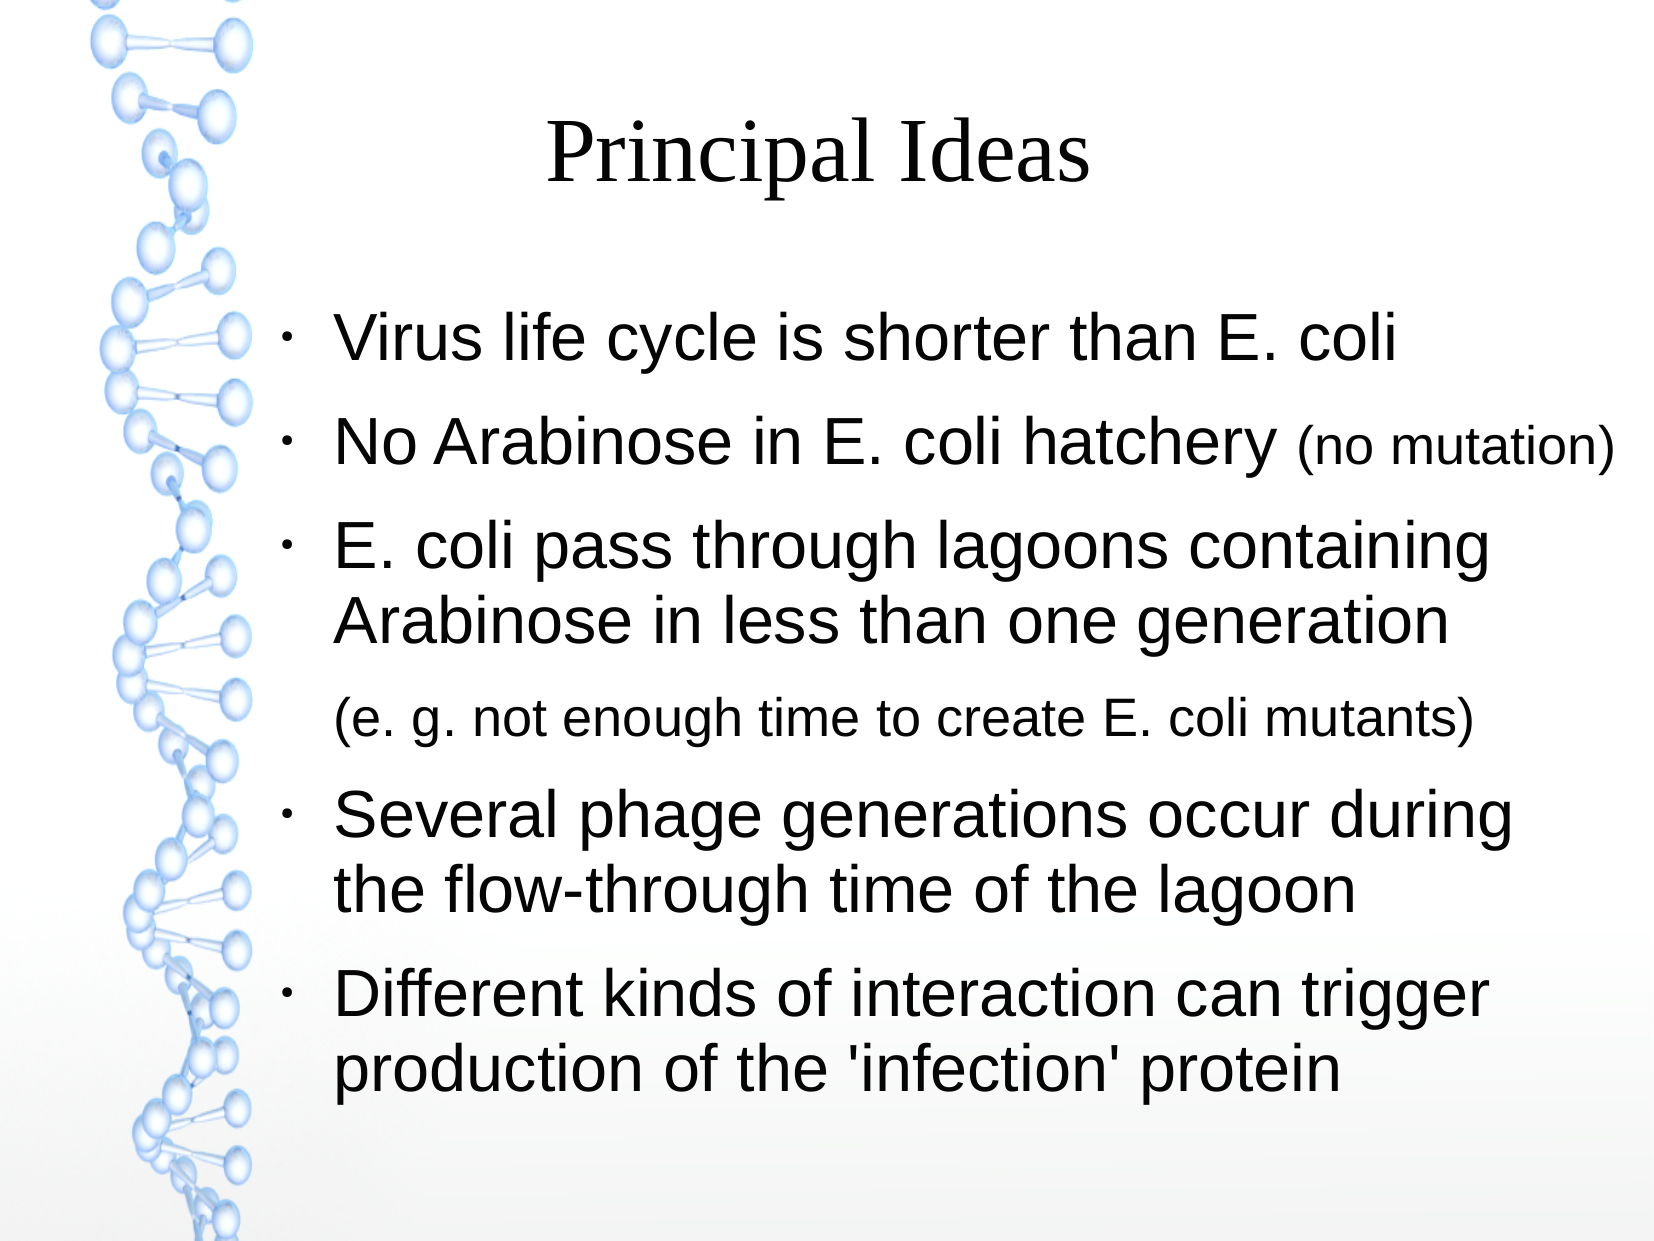

# Principal Ideas
Virus life cycle is shorter than E. coli
No Arabinose in E. coli hatchery (no mutation)
E. coli pass through lagoons containing Arabinose in less than one generation
(e. g. not enough time to create E. coli mutants)
Several phage generations occur during the flow-through time of the lagoon
Different kinds of interaction can trigger production of the 'infection' protein